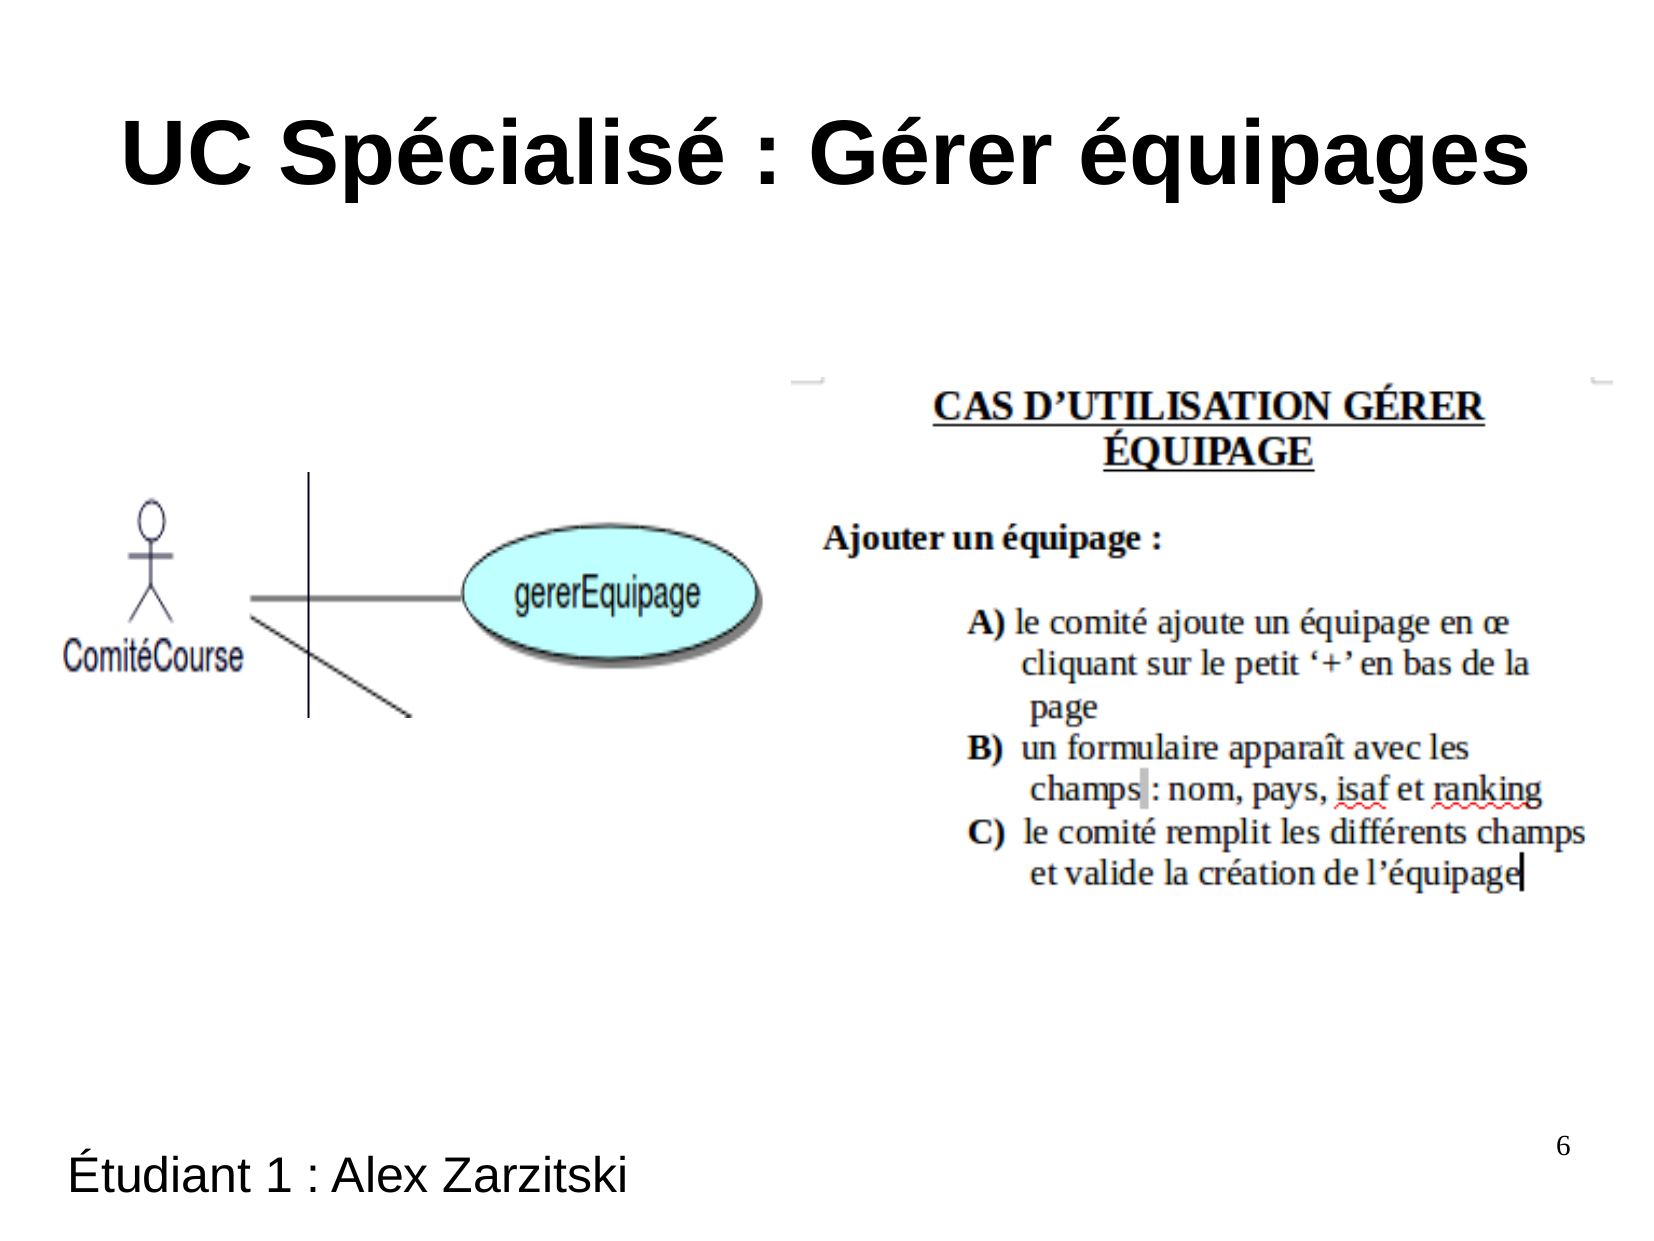

# UC Spécialisé : Gérer équipages
6
Étudiant 1 : Alex Zarzitski